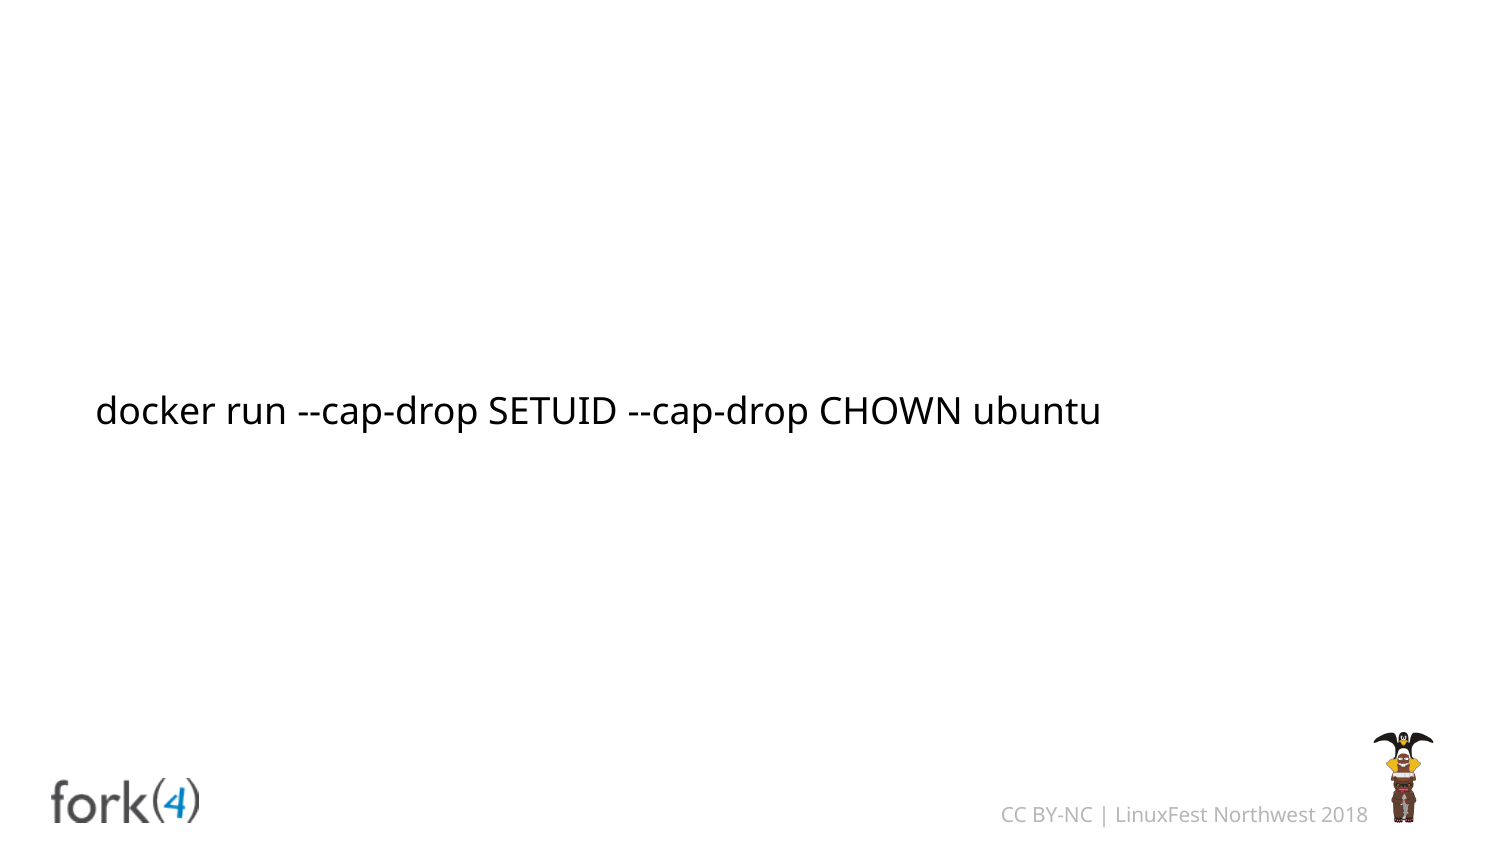

# docker run --cap-drop SETUID --cap-drop CHOWN ubuntu